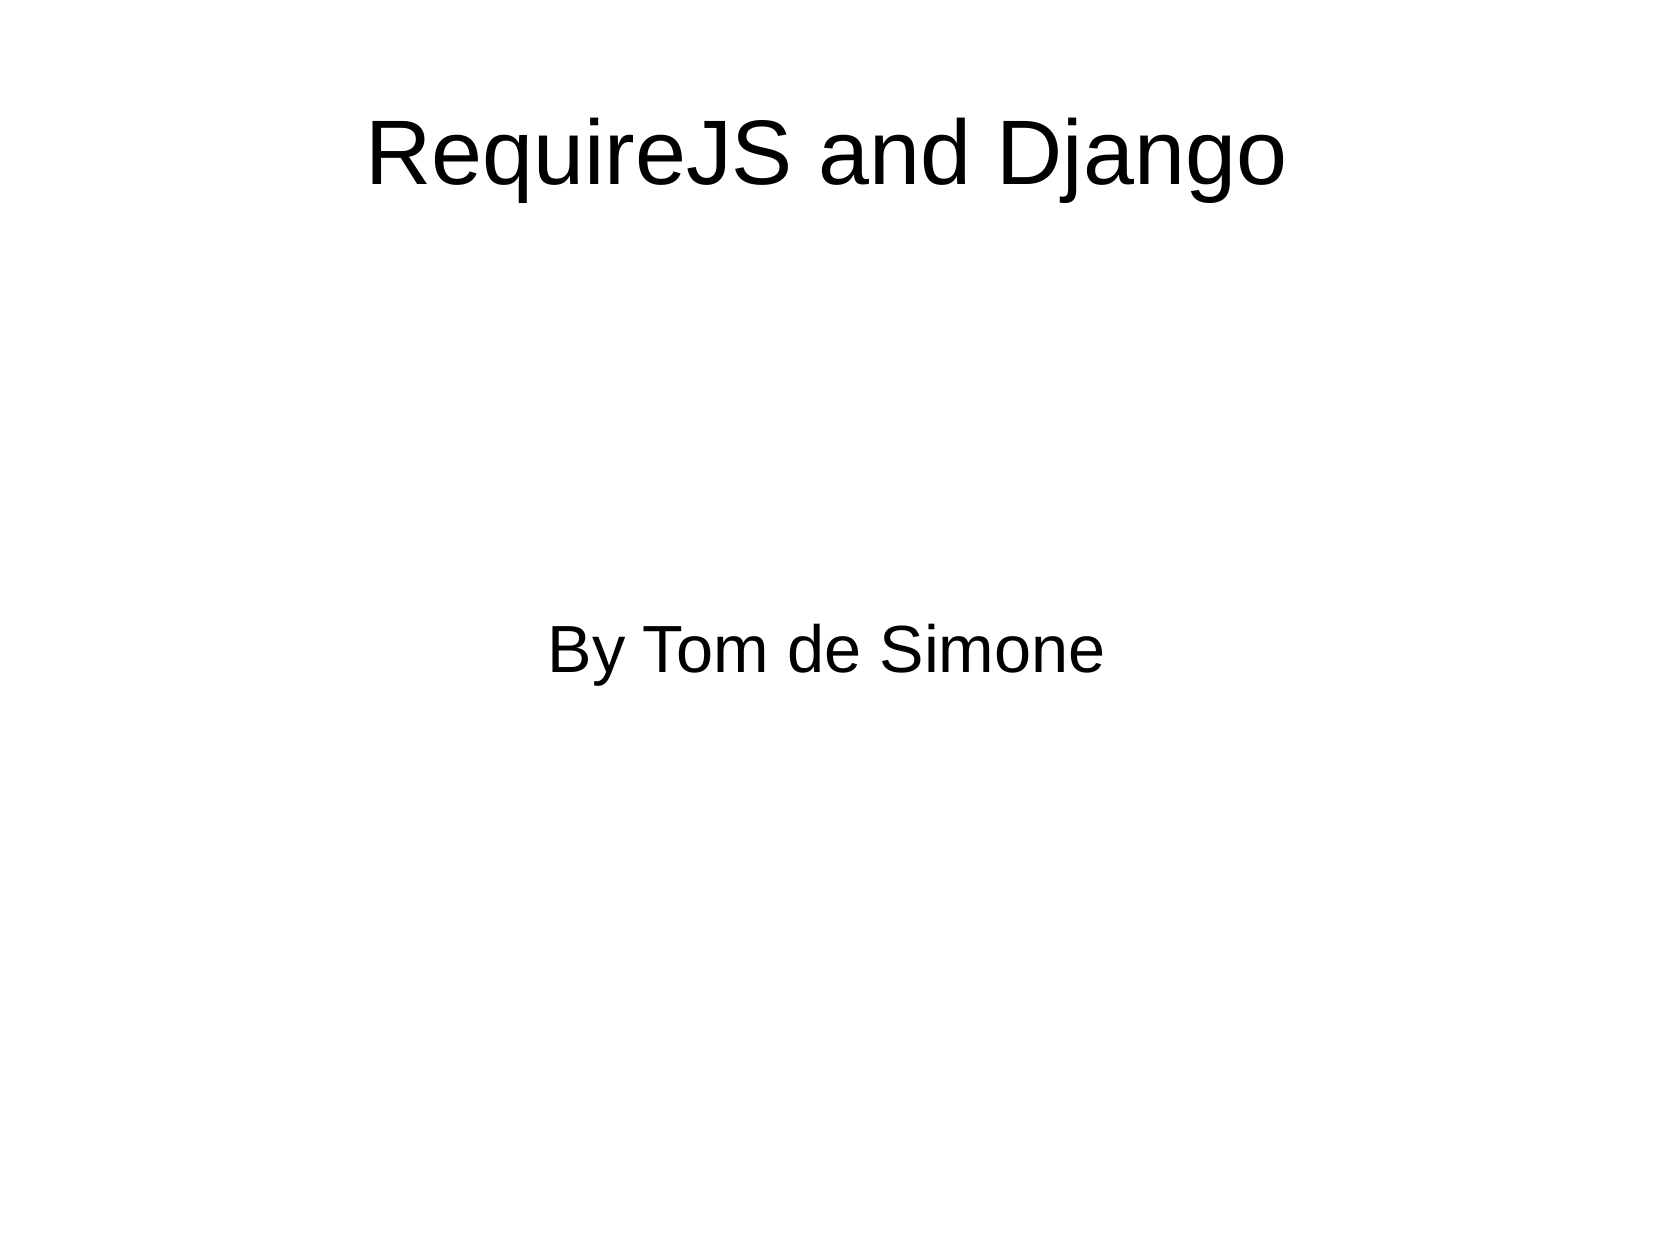

# RequireJS and Django
By Tom de Simone